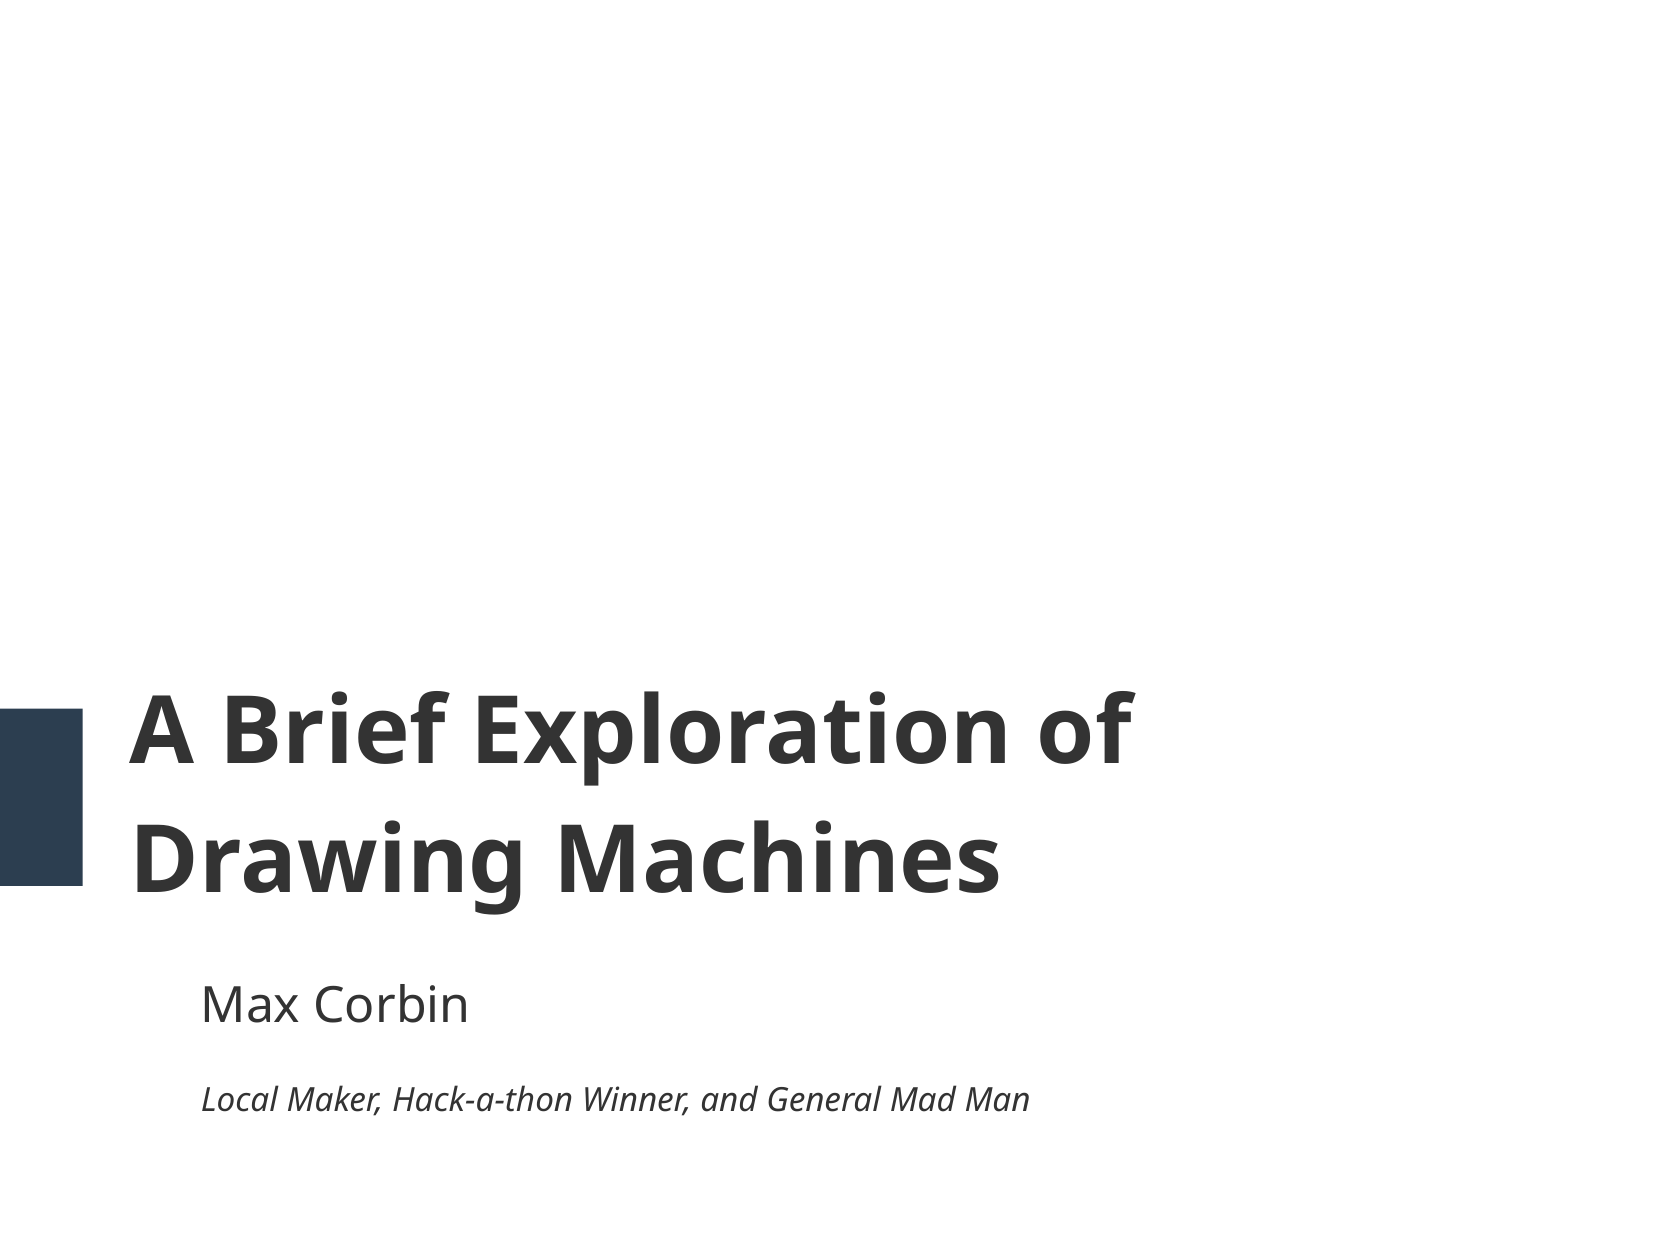

# A Brief Exploration of Drawing Machines
Max Corbin
Local Maker, Hack-a-thon Winner, and General Mad Man